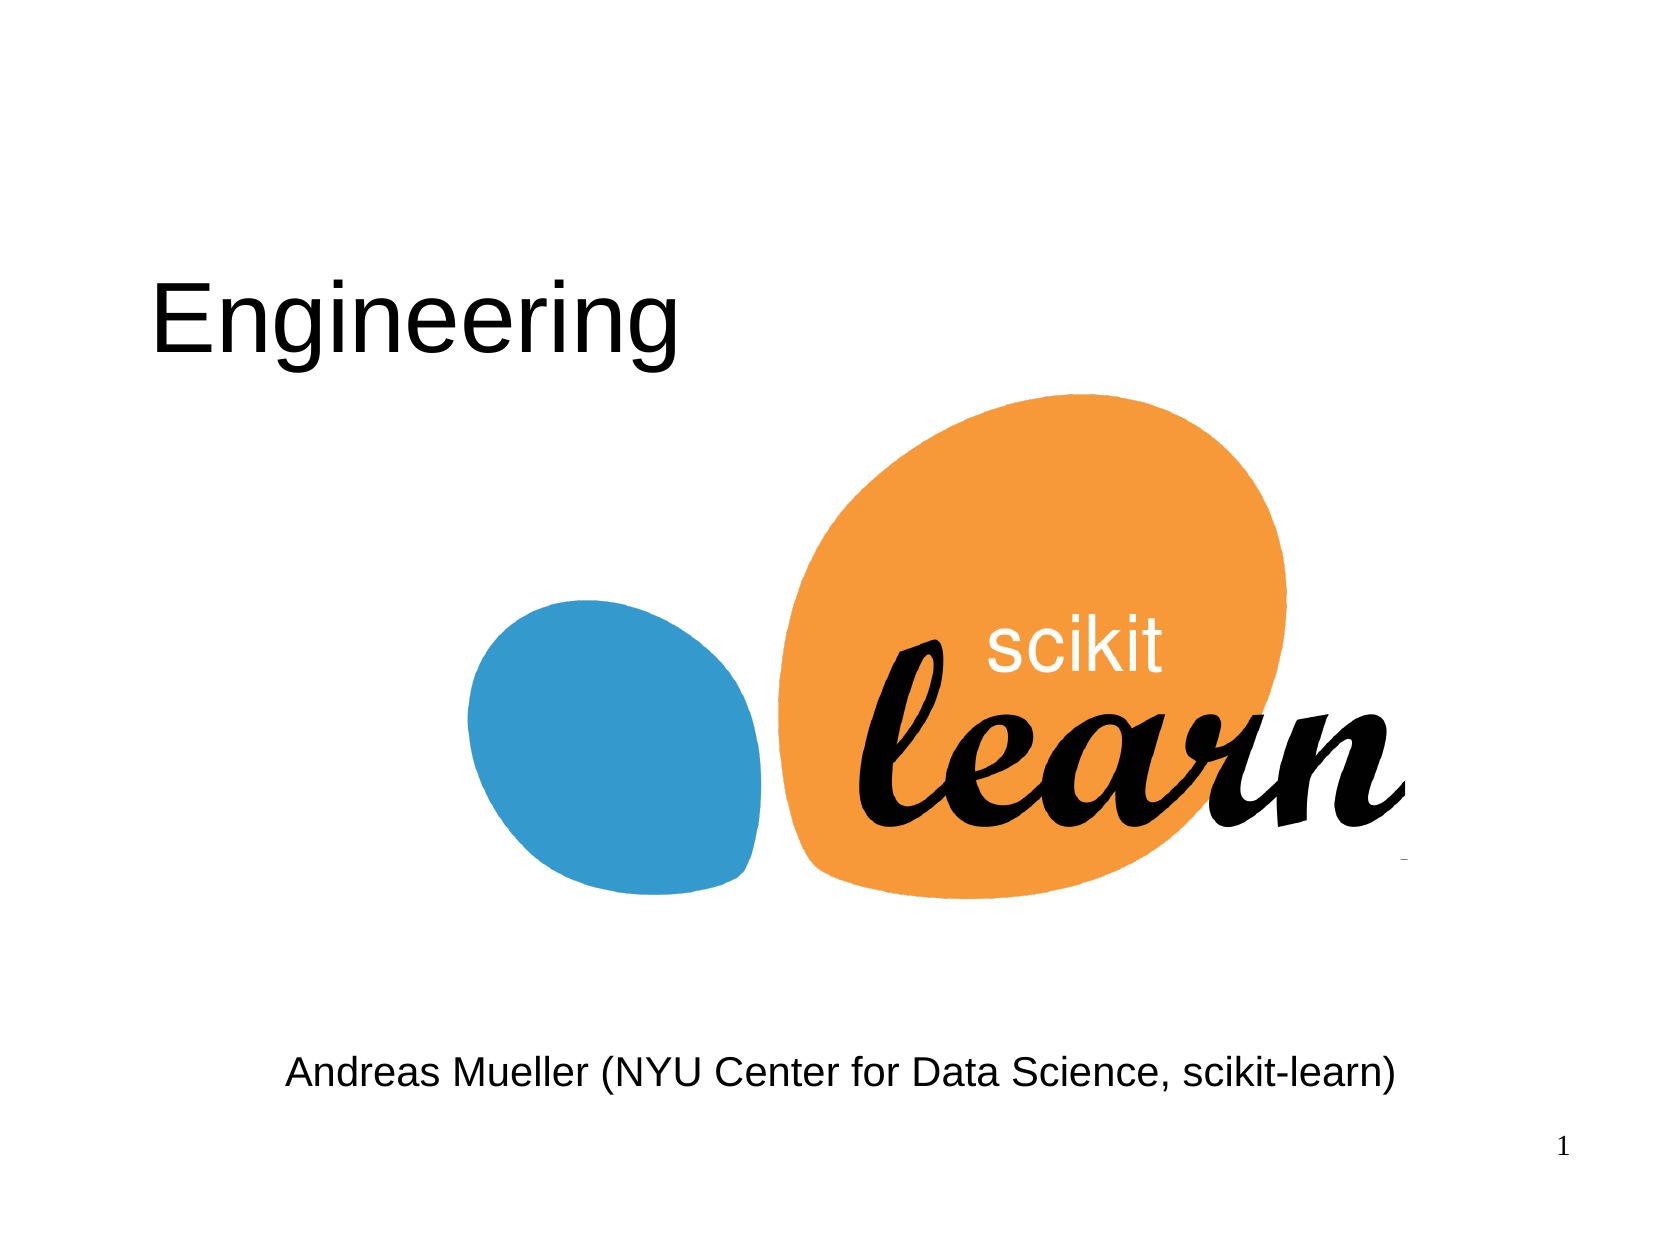

Engineering
Andreas Mueller (NYU Center for Data Science, scikit-learn)
1